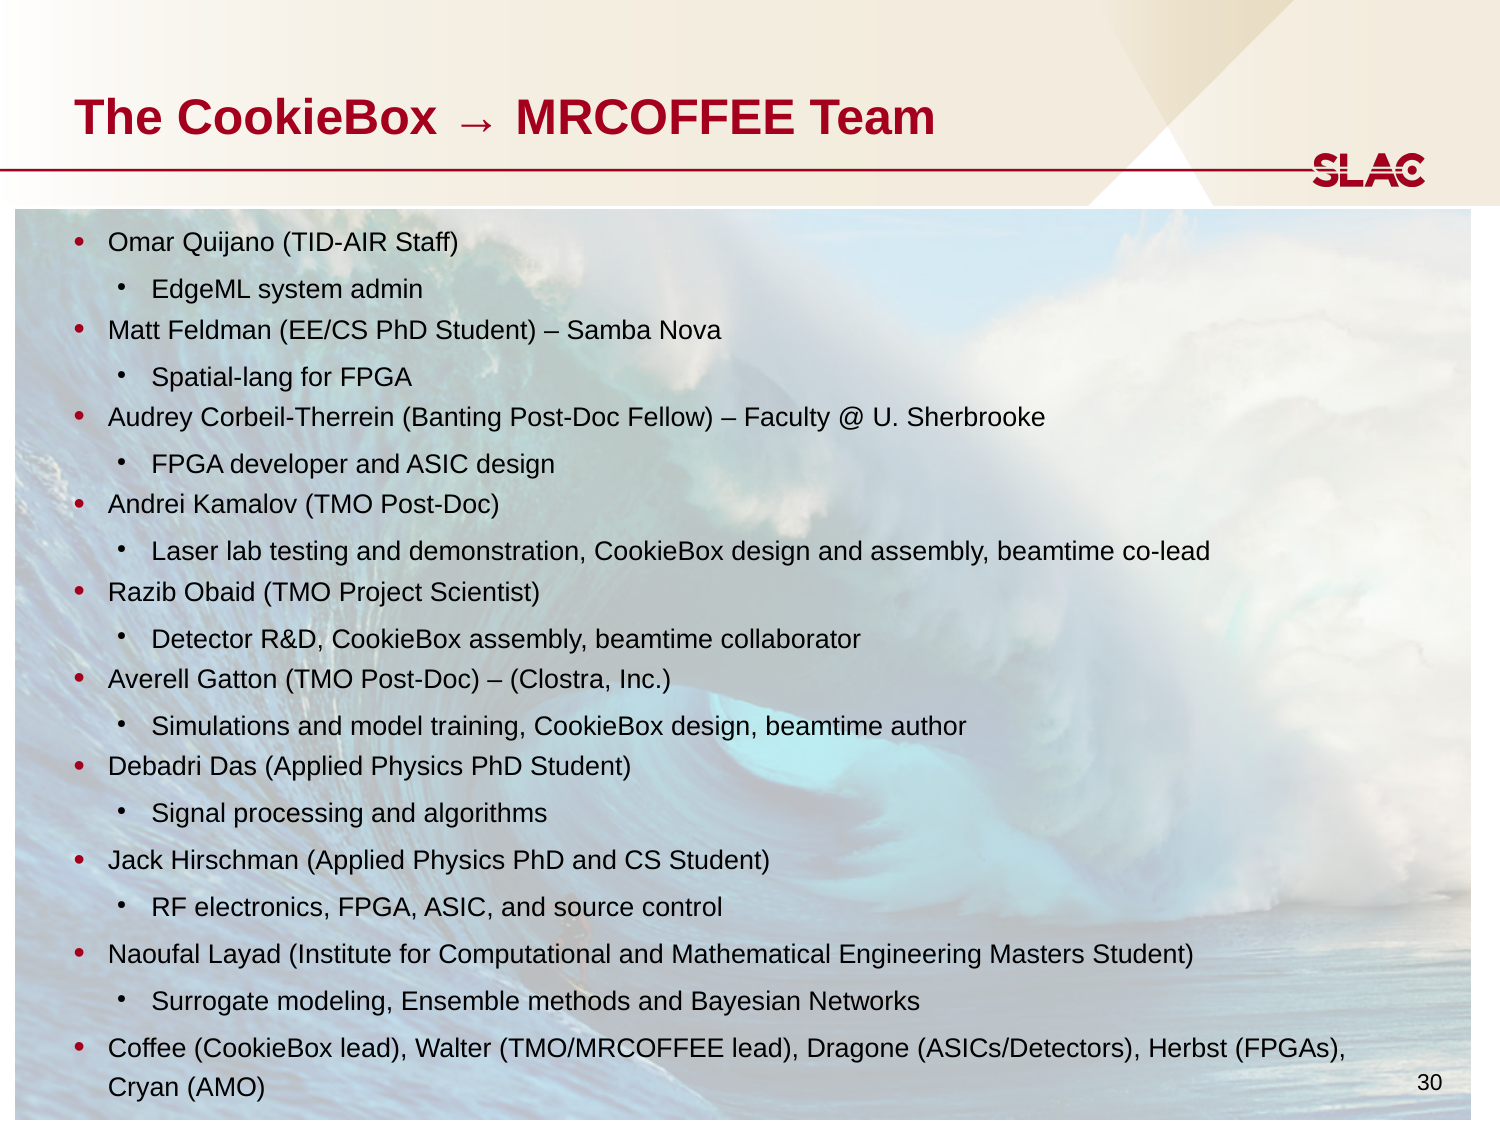

# The CookieBox → MRCOFFEE Team
Omar Quijano (TID-AIR Staff)
EdgeML system admin
Matt Feldman (EE/CS PhD Student) – Samba Nova
Spatial-lang for FPGA
Audrey Corbeil-Therrein (Banting Post-Doc Fellow) – Faculty @ U. Sherbrooke
FPGA developer and ASIC design
Andrei Kamalov (TMO Post-Doc)
Laser lab testing and demonstration, CookieBox design and assembly, beamtime co-lead
Razib Obaid (TMO Project Scientist)
Detector R&D, CookieBox assembly, beamtime collaborator
Averell Gatton (TMO Post-Doc) – (Clostra, Inc.)
Simulations and model training, CookieBox design, beamtime author
Debadri Das (Applied Physics PhD Student)
Signal processing and algorithms
Jack Hirschman (Applied Physics PhD and CS Student)
RF electronics, FPGA, ASIC, and source control
Naoufal Layad (Institute for Computational and Mathematical Engineering Masters Student)
Surrogate modeling, Ensemble methods and Bayesian Networks
Coffee (CookieBox lead), Walter (TMO/MRCOFFEE lead), Dragone (ASICs/Detectors), Herbst (FPGAs), Cryan (AMO)